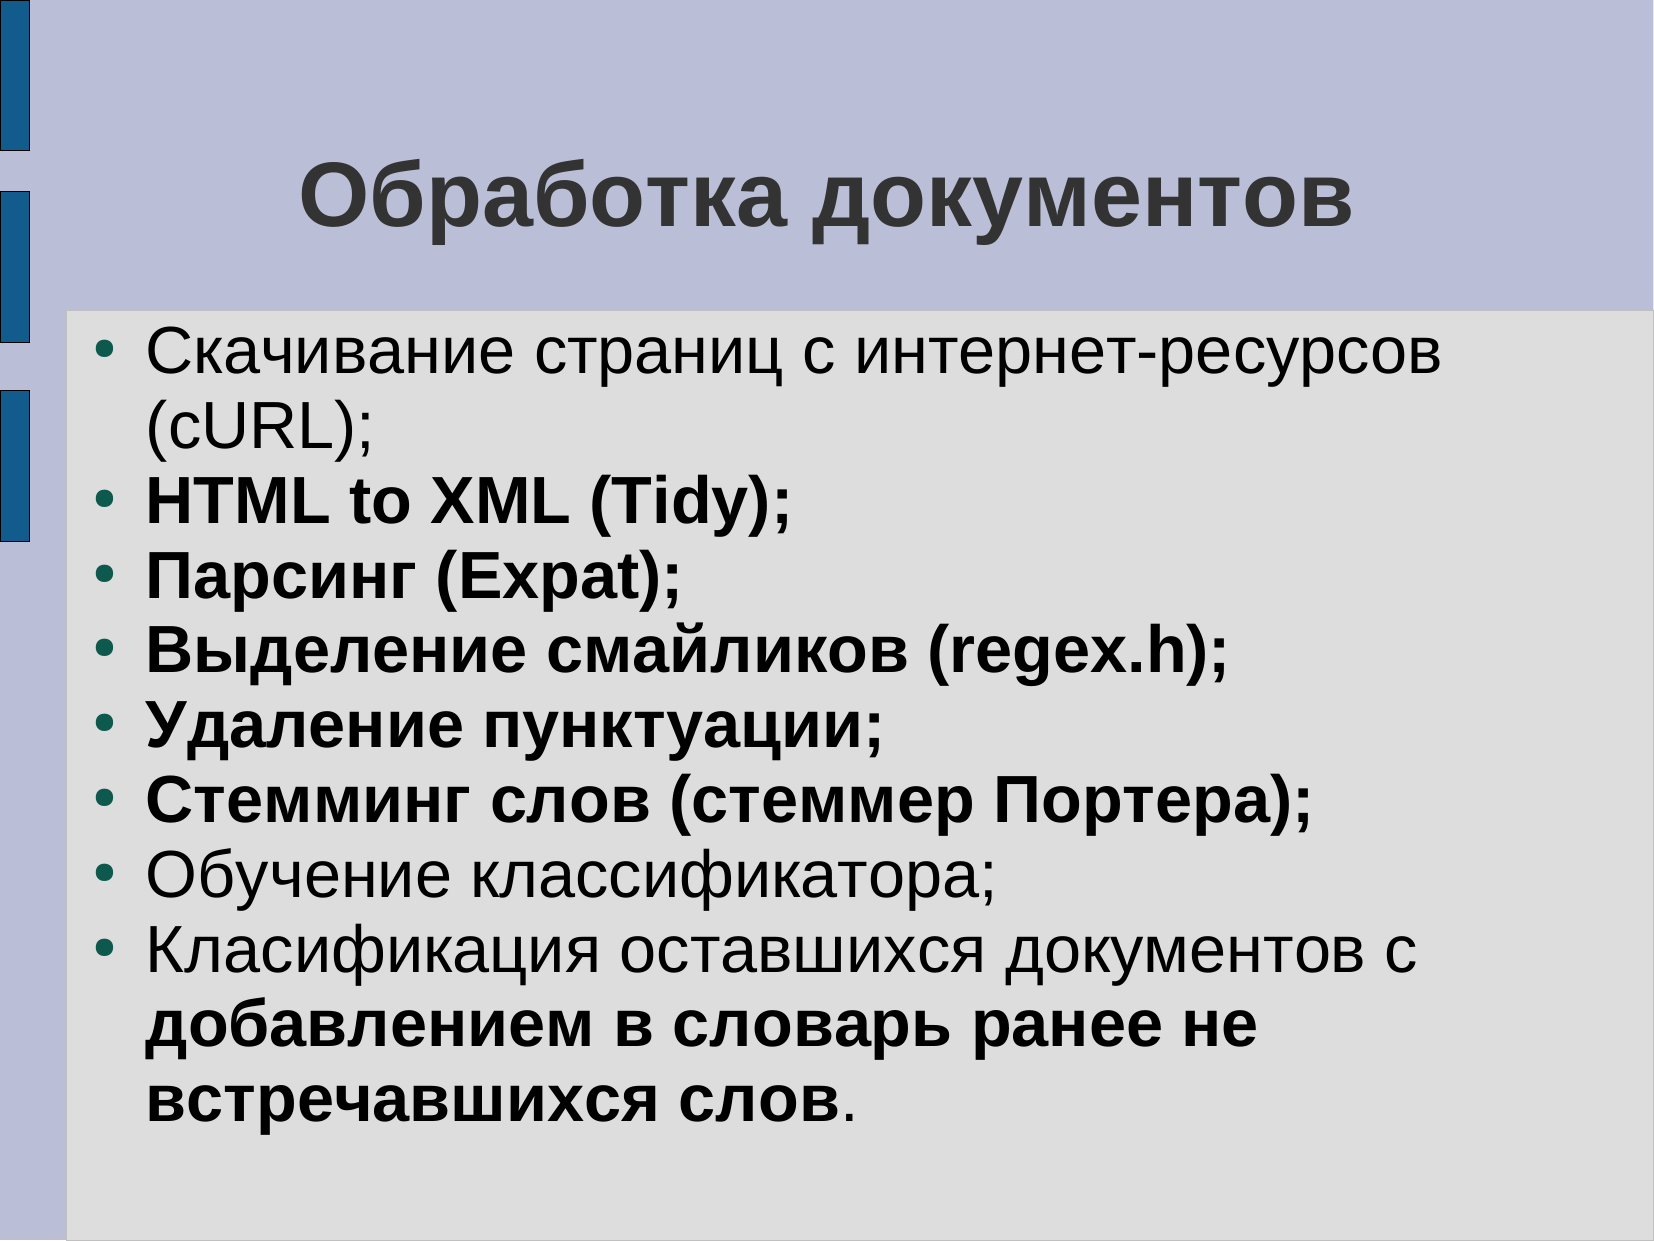

# Обработка документов
Скачивание страниц с интернет-ресурсов (cURL);
HTML to XML (Tidy);
Парсинг (Expat);
Выделение смайликов (regex.h);
Удаление пунктуации;
Стемминг слов (стеммер Портера);
Обучение классификатора;
Класификация оставшихся документов с добавлением в словарь ранее не встречавшихся слов.